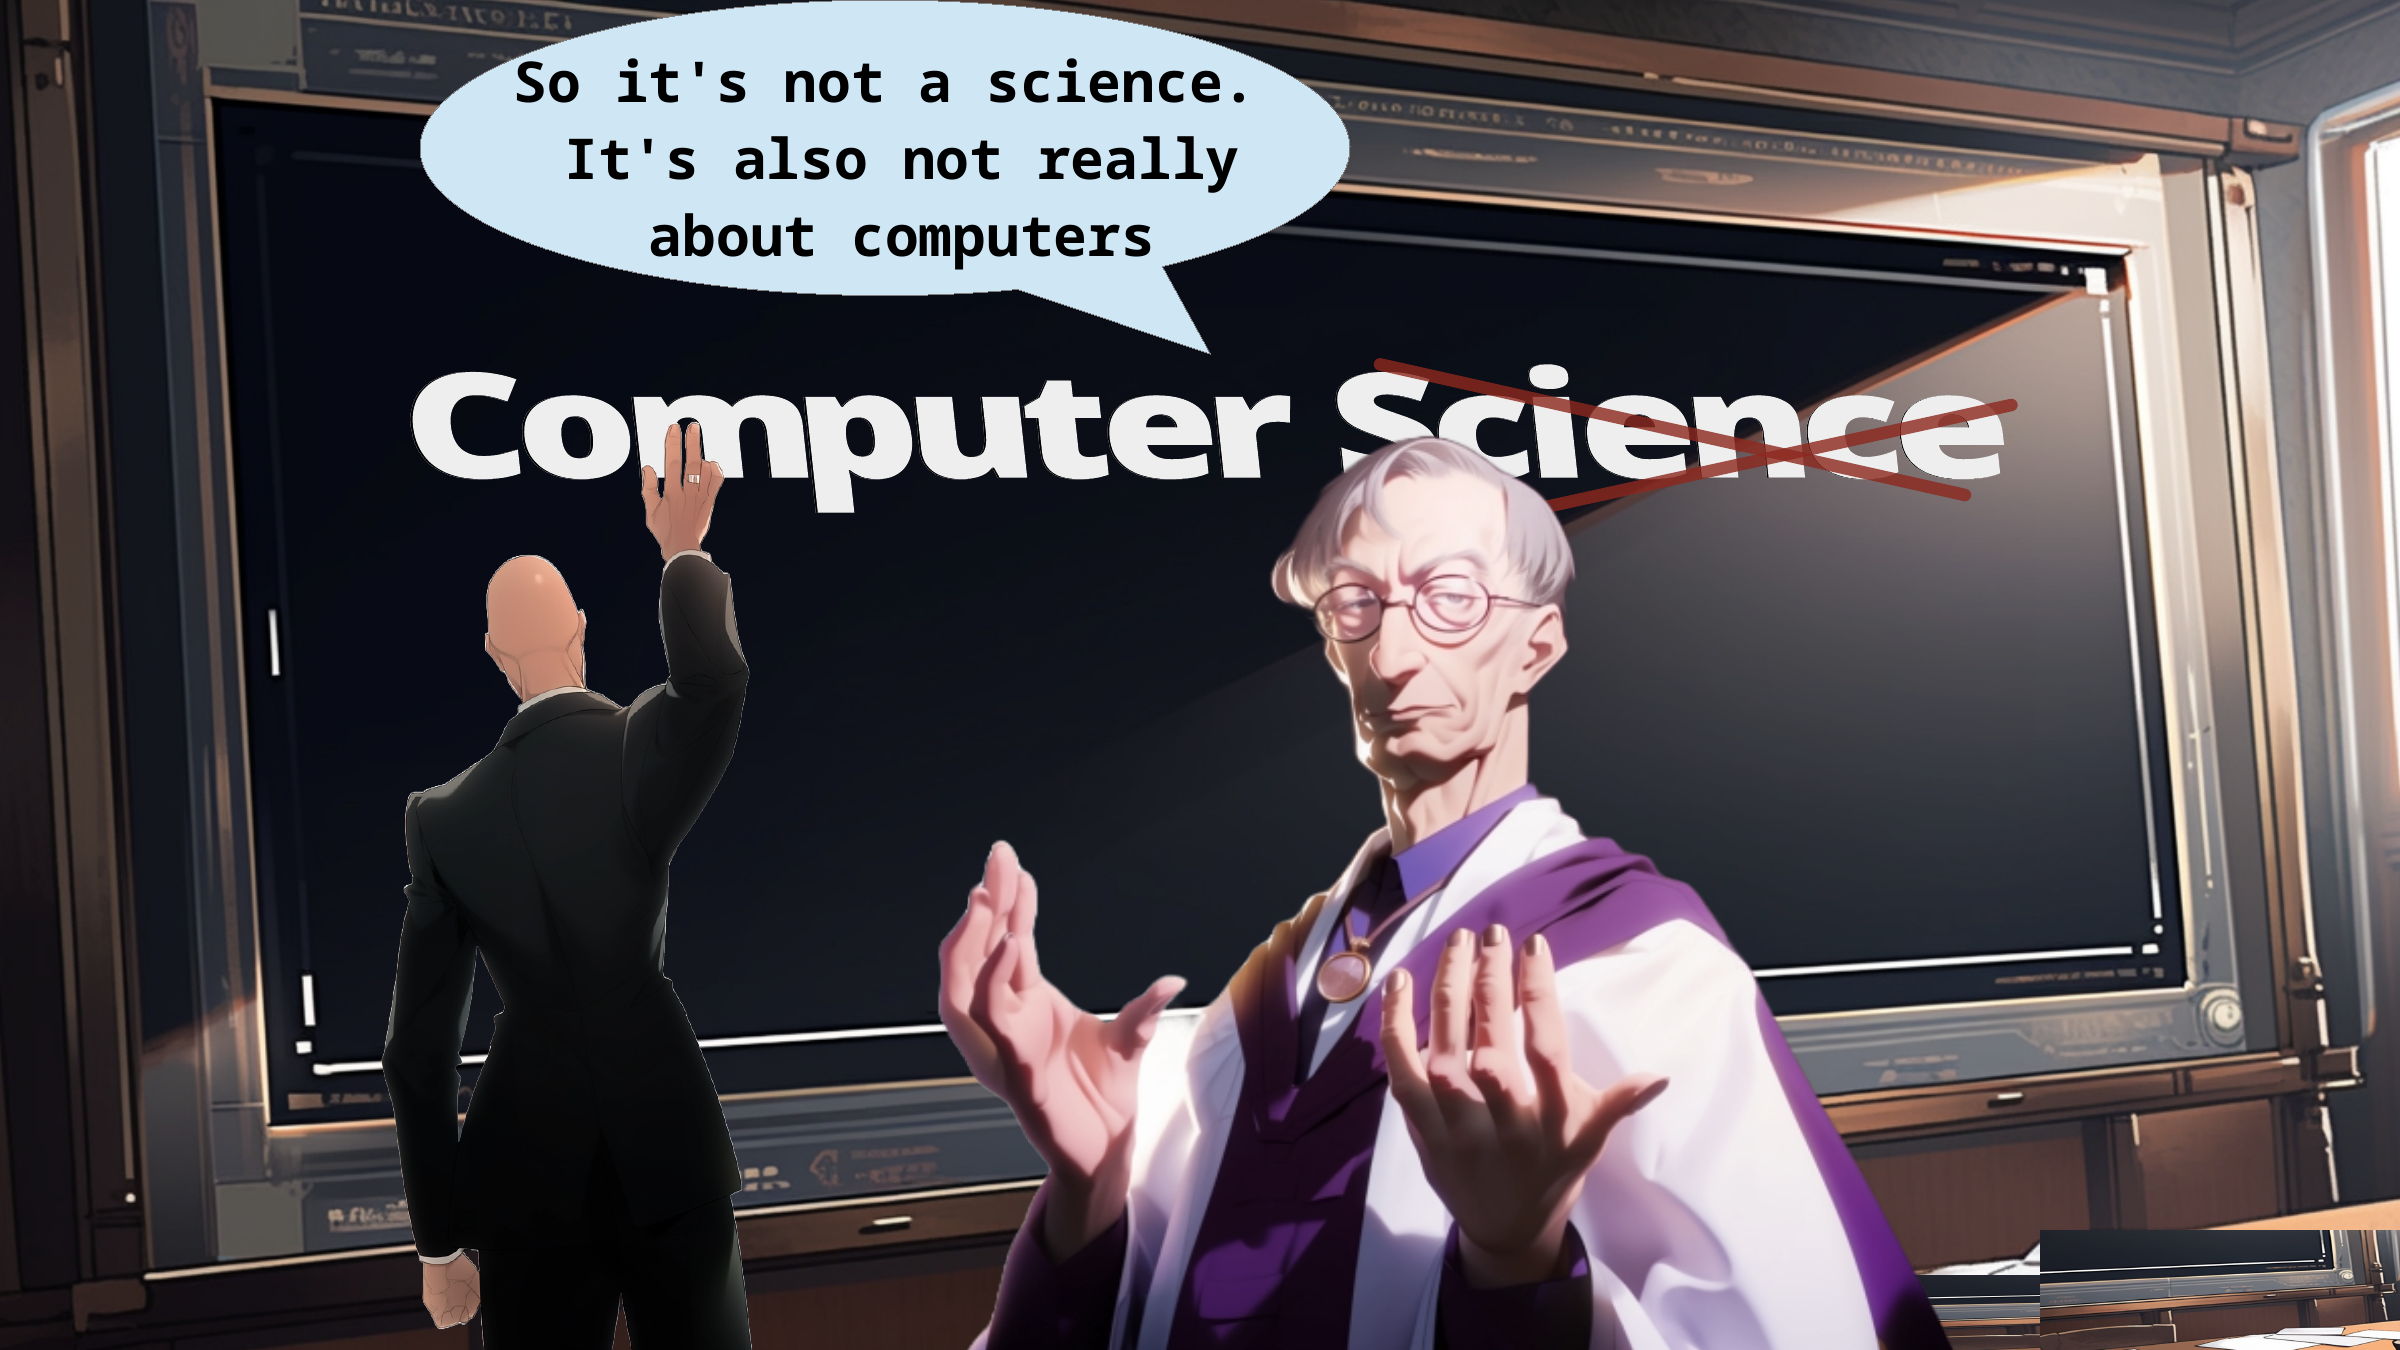

So it's not a science.
 It's also not really
 about computers
Computer Science